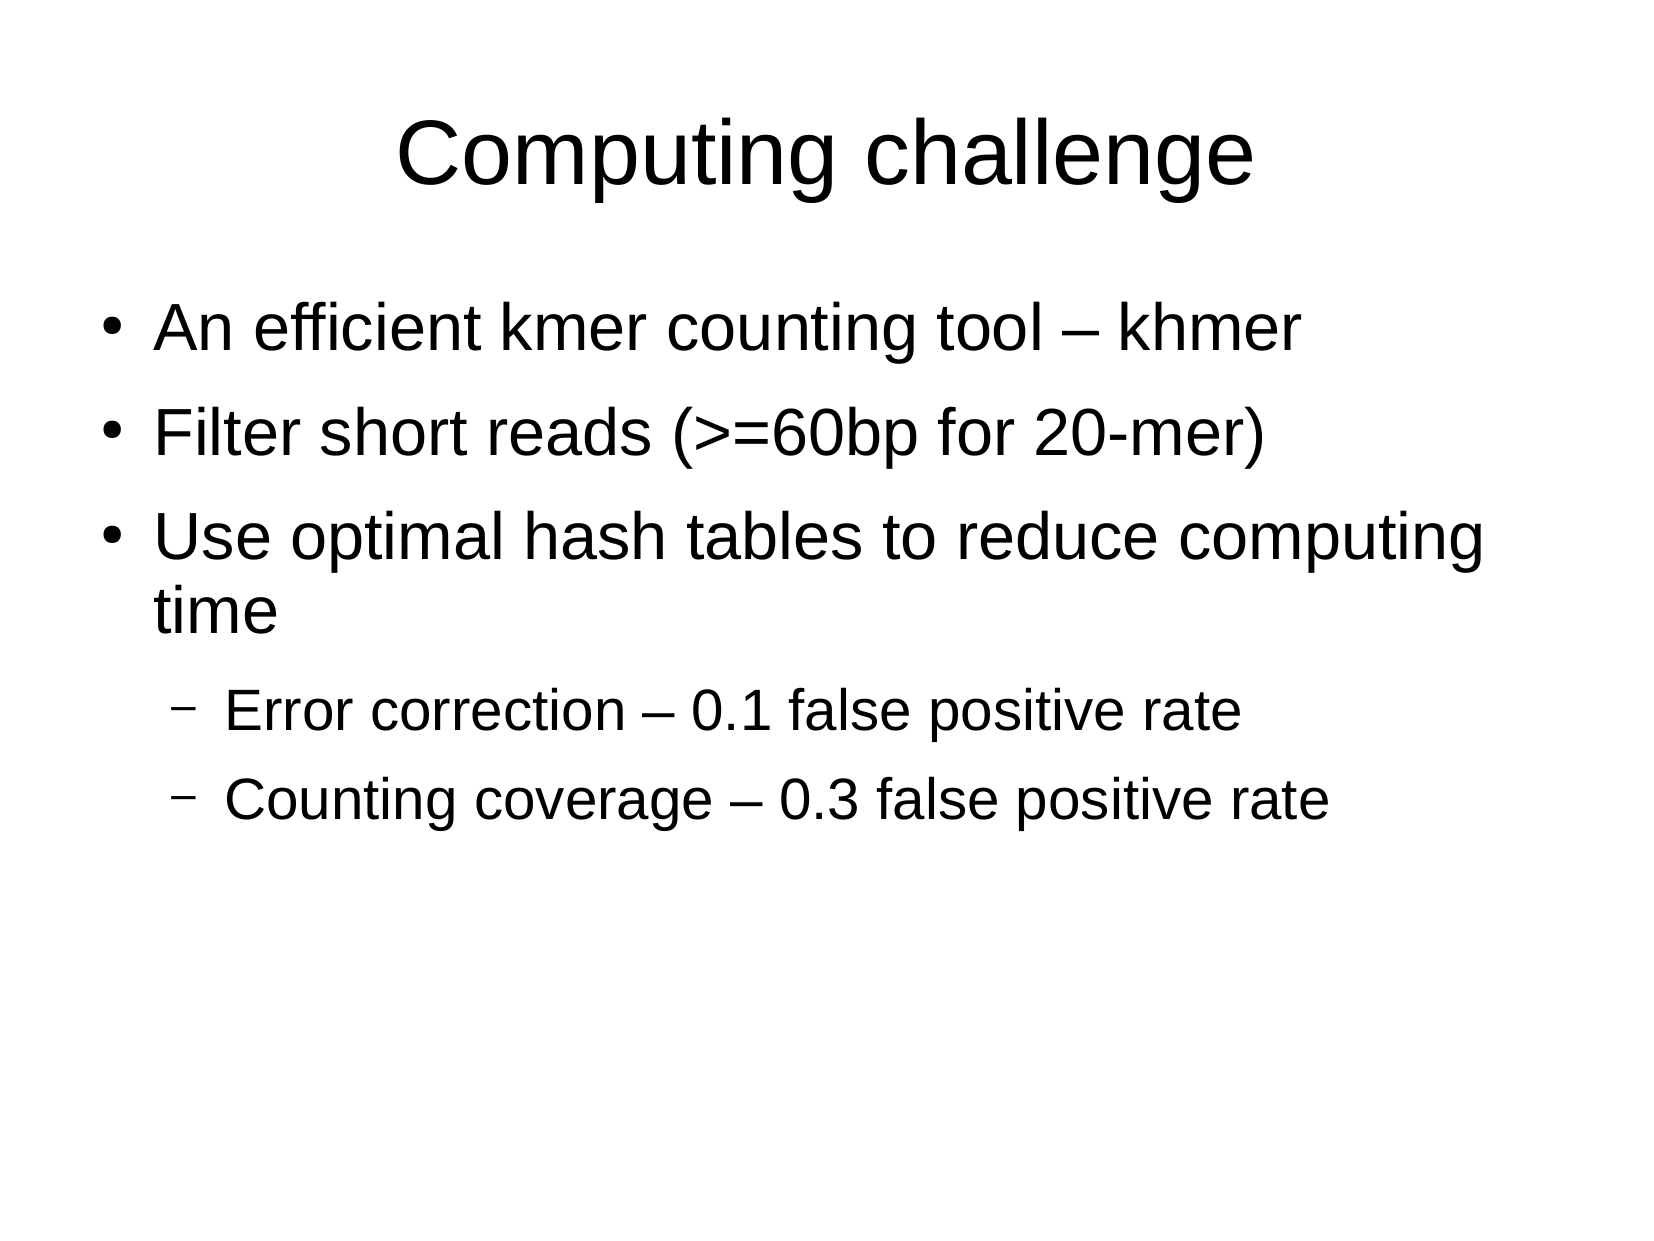

# Computing challenge
An efficient kmer counting tool – khmer
Filter short reads (>=60bp for 20-mer)
Use optimal hash tables to reduce computing time
Error correction – 0.1 false positive rate
Counting coverage – 0.3 false positive rate